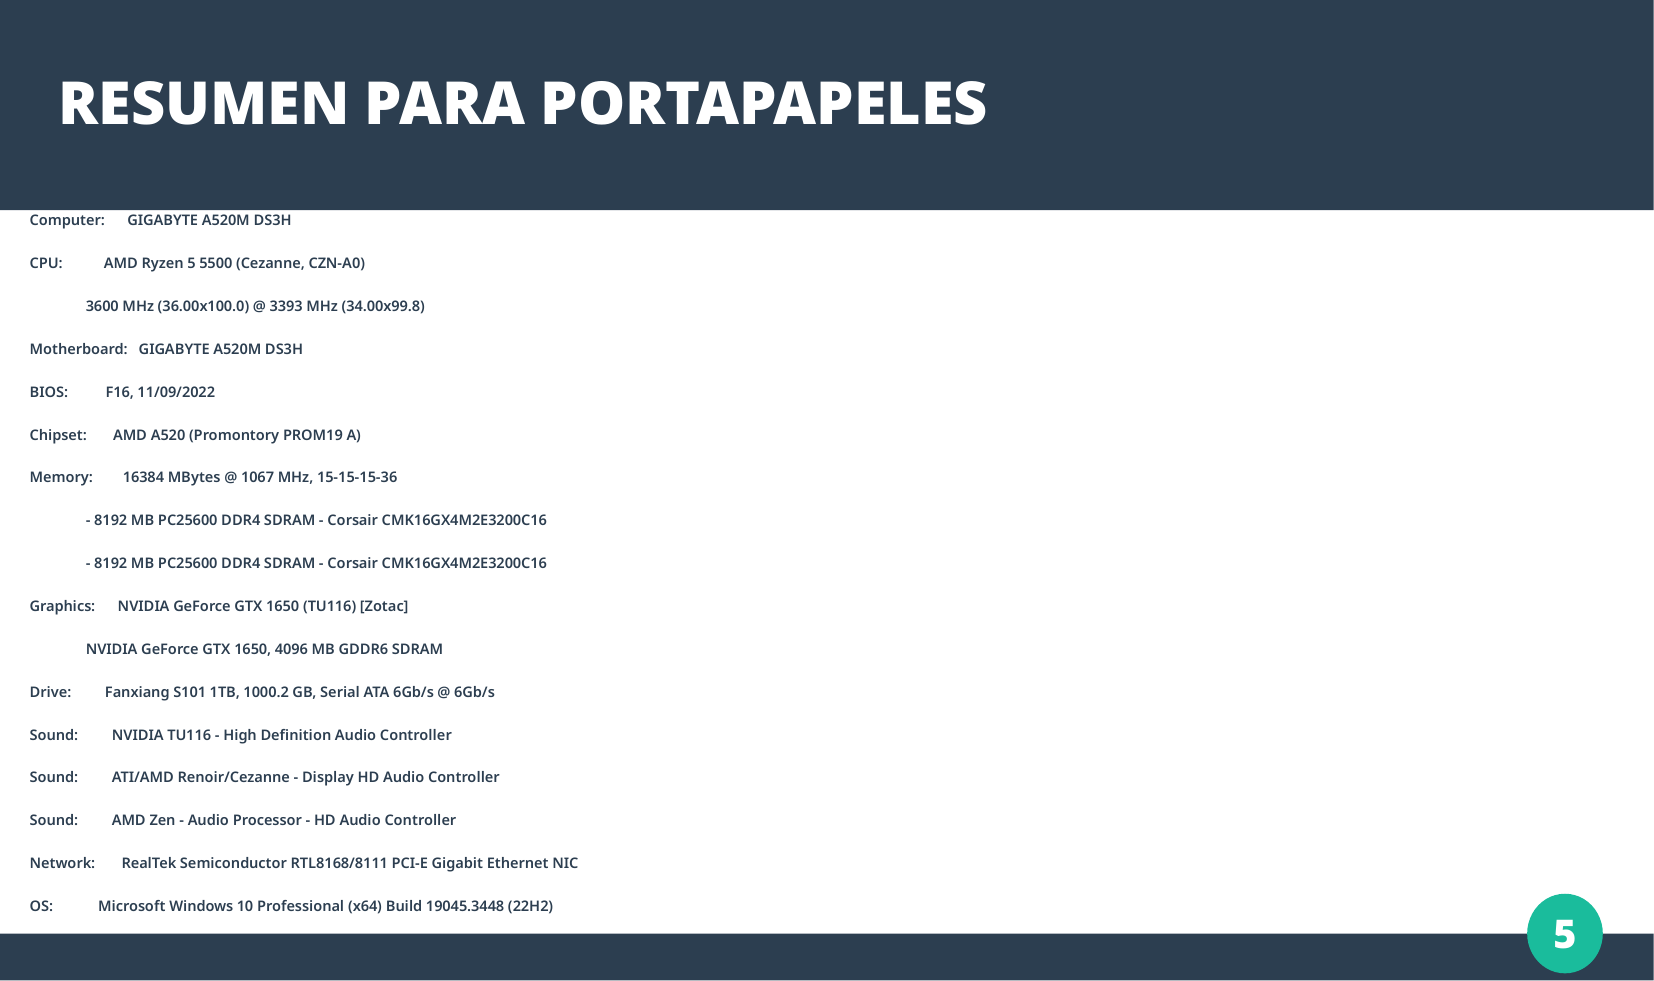

# RESUMEN PARA PORTAPAPELES
Computer: GIGABYTE A520M DS3H
CPU: AMD Ryzen 5 5500 (Cezanne, CZN-A0)
 3600 MHz (36.00x100.0) @ 3393 MHz (34.00x99.8)
Motherboard: GIGABYTE A520M DS3H
BIOS: F16, 11/09/2022
Chipset: AMD A520 (Promontory PROM19 A)
Memory: 16384 MBytes @ 1067 MHz, 15-15-15-36
 - 8192 MB PC25600 DDR4 SDRAM - Corsair CMK16GX4M2E3200C16
 - 8192 MB PC25600 DDR4 SDRAM - Corsair CMK16GX4M2E3200C16
Graphics: NVIDIA GeForce GTX 1650 (TU116) [Zotac]
 NVIDIA GeForce GTX 1650, 4096 MB GDDR6 SDRAM
Drive: Fanxiang S101 1TB, 1000.2 GB, Serial ATA 6Gb/s @ 6Gb/s
Sound: NVIDIA TU116 - High Definition Audio Controller
Sound: ATI/AMD Renoir/Cezanne - Display HD Audio Controller
Sound: AMD Zen - Audio Processor - HD Audio Controller
Network: RealTek Semiconductor RTL8168/8111 PCI-E Gigabit Ethernet NIC
OS: Microsoft Windows 10 Professional (x64) Build 19045.3448 (22H2)